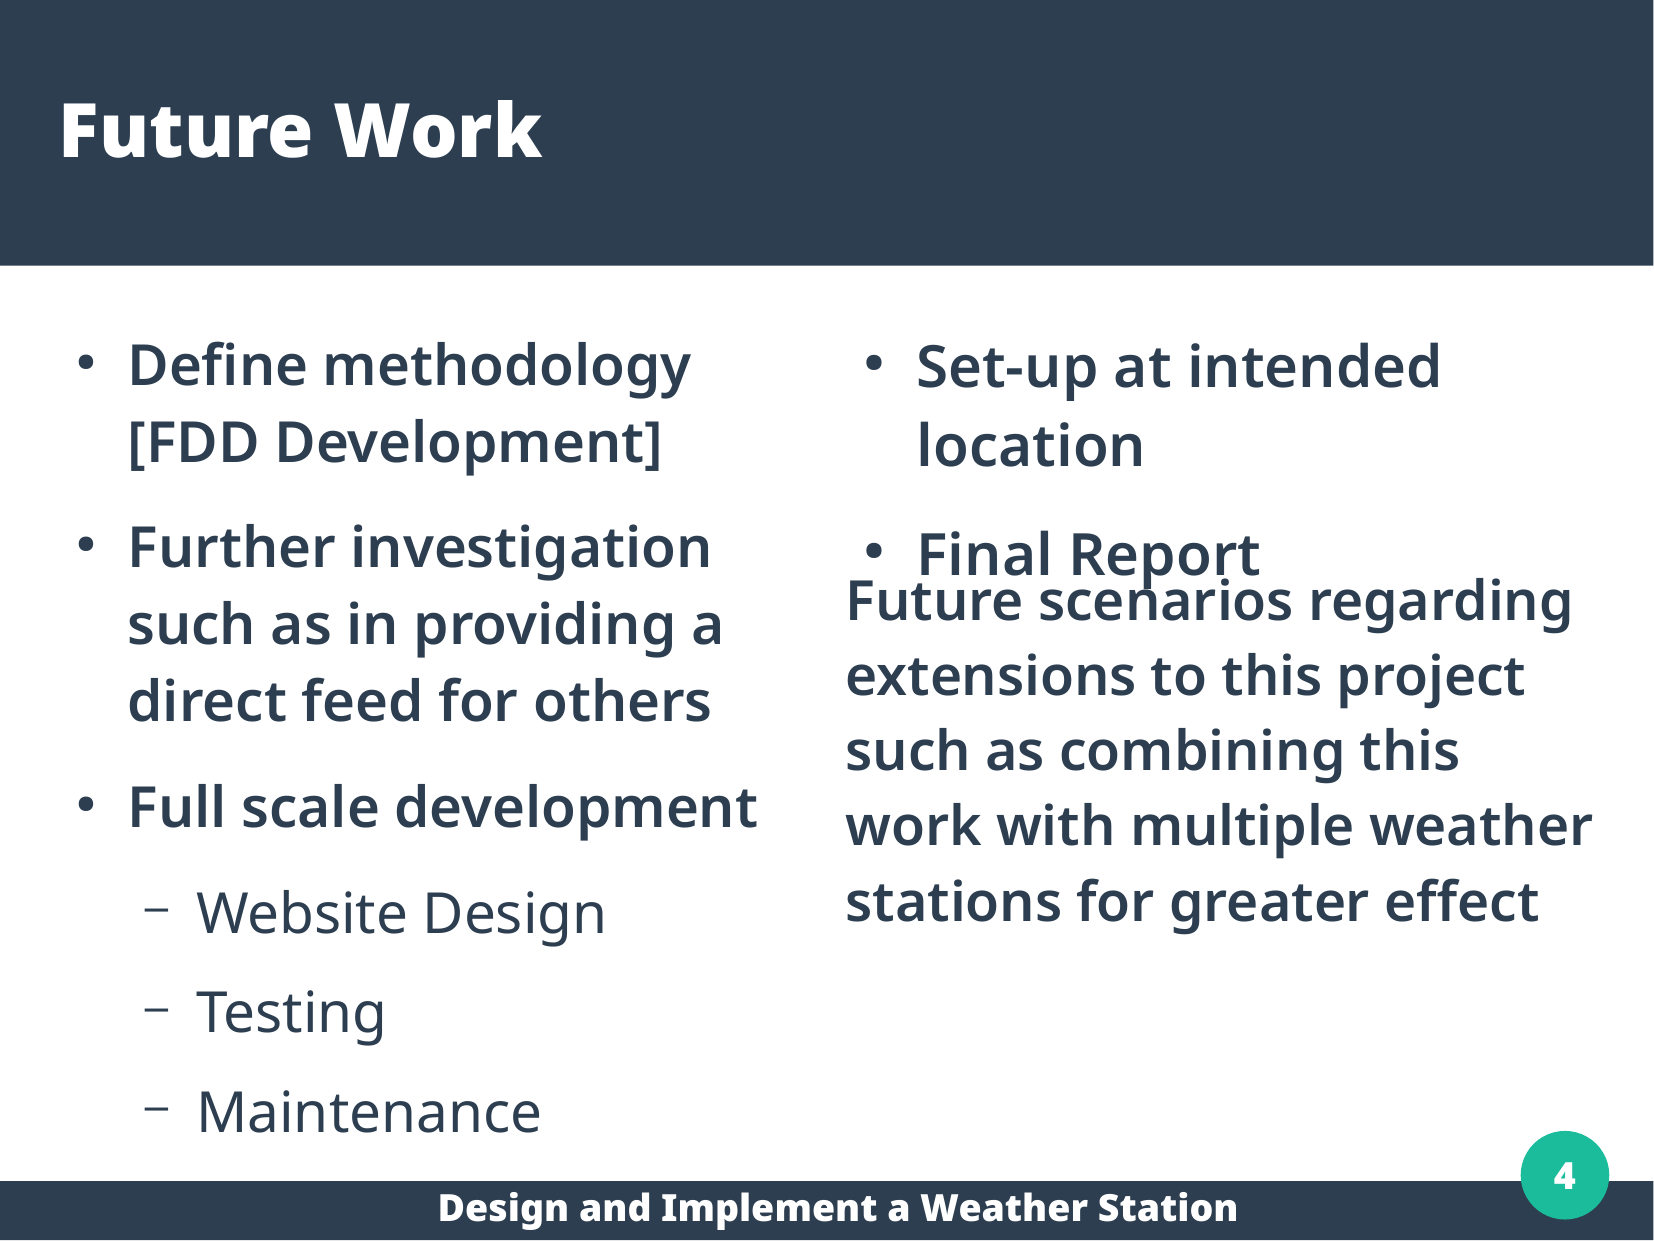

# Future Work
Define methodology [FDD Development]
Further investigation such as in providing a direct feed for others
Full scale development
Website Design
Testing
Maintenance
Set-up at intended location
Final Report
Future scenarios regarding extensions to this project such as combining this work with multiple weather stations for greater effect
4
Design and Implement a Weather Station